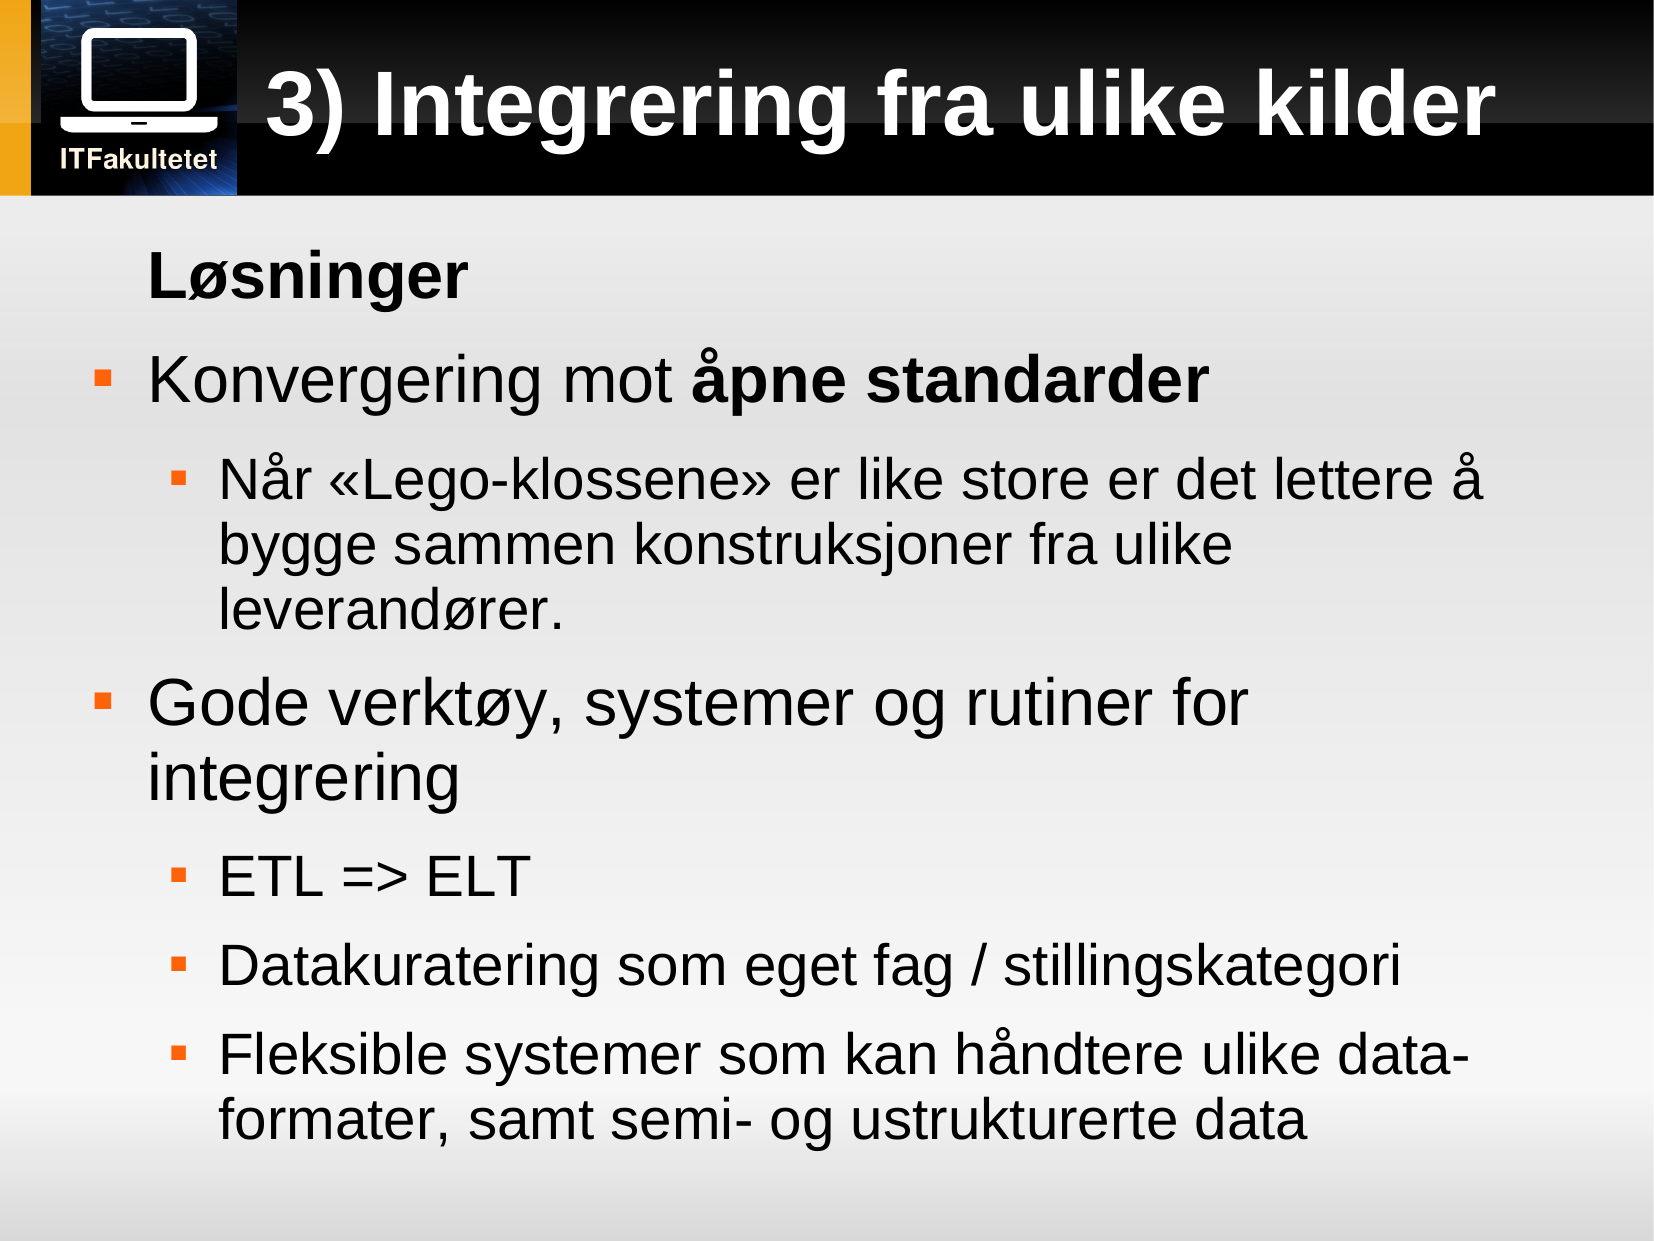

# 3) Integrering fra ulike kilder
Løsninger
Konvergering mot åpne standarder
Når «Lego-klossene» er like store er det lettere å bygge sammen konstruksjoner fra ulike leverandører.
Gode verktøy, systemer og rutiner for integrering
ETL => ELT
Datakuratering som eget fag / stillingskategori
Fleksible systemer som kan håndtere ulike data- formater, samt semi- og ustrukturerte data